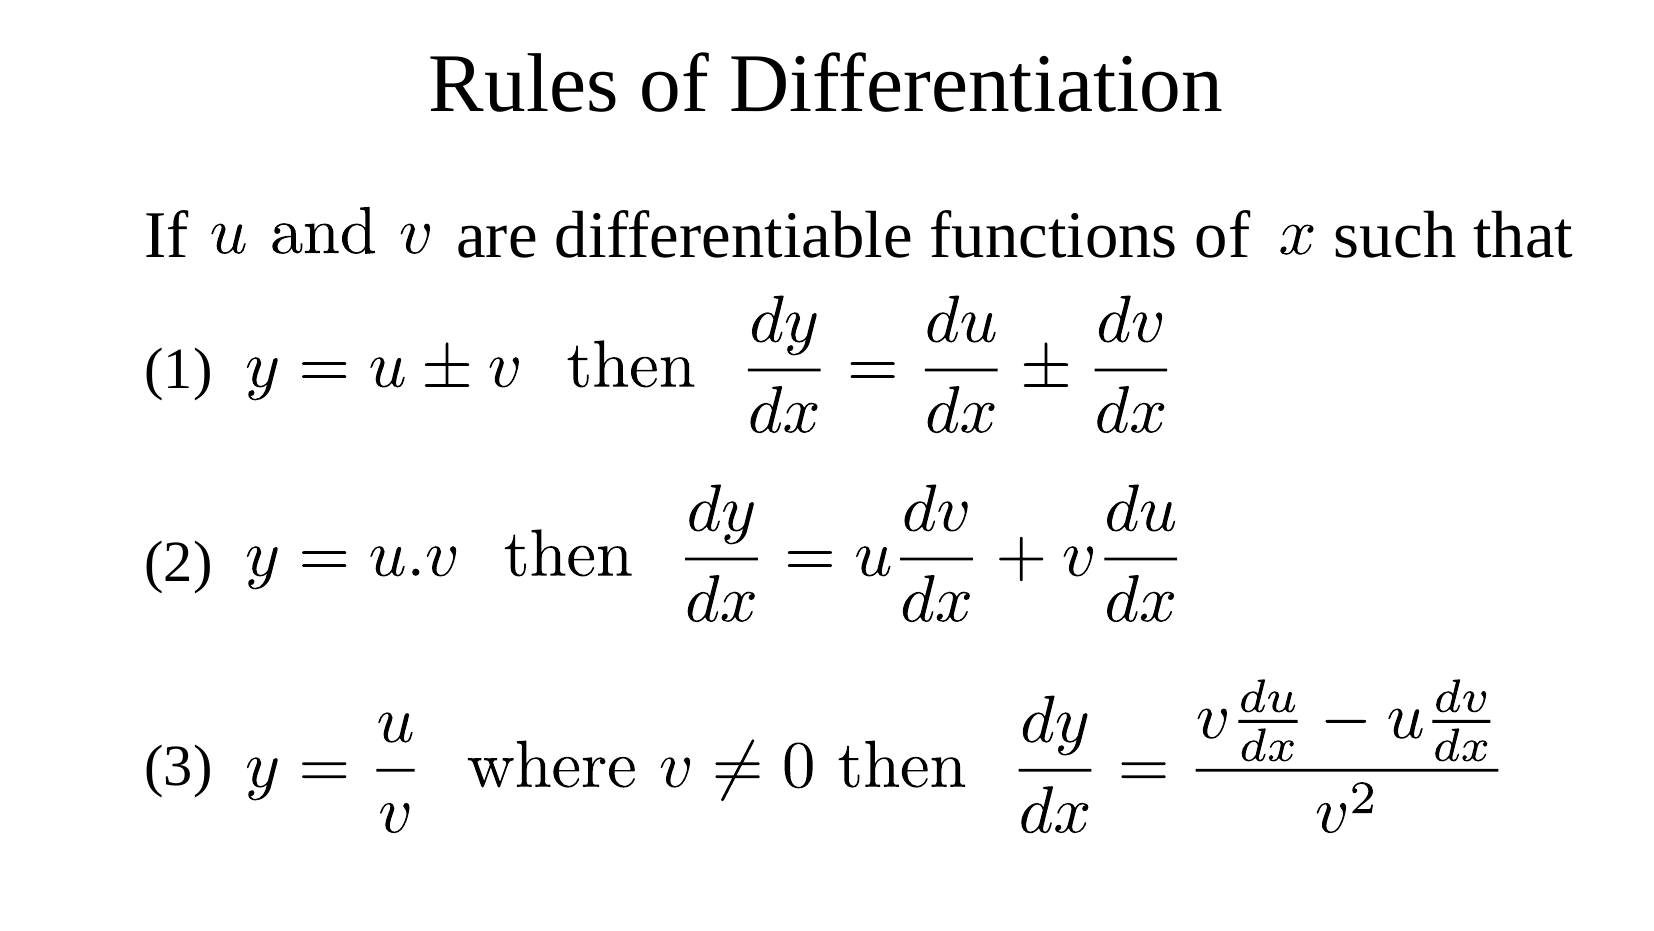

# Rules of Differentiation
	If are differentiable functions of such that
	(1)
	(2)
	(3)